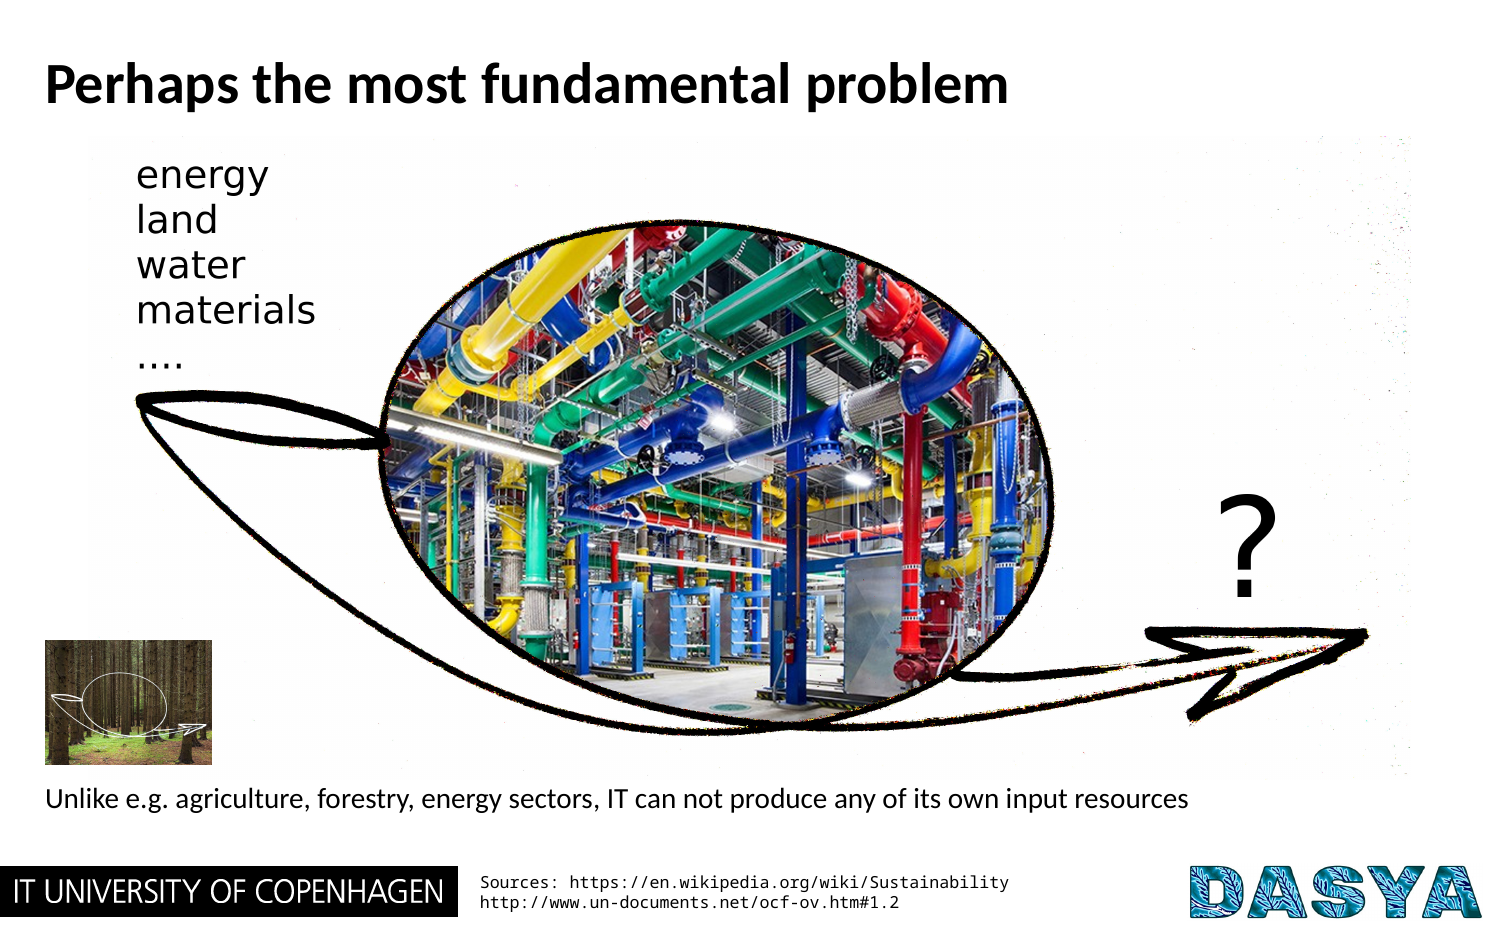

# Perhaps the most fundamental problem
Unlike e.g. agriculture, forestry, energy sectors, IT can not produce any of its own input resources
Sources: https://en.wikipedia.org/wiki/Sustainability
http://www.un-documents.net/ocf-ov.htm#1.2